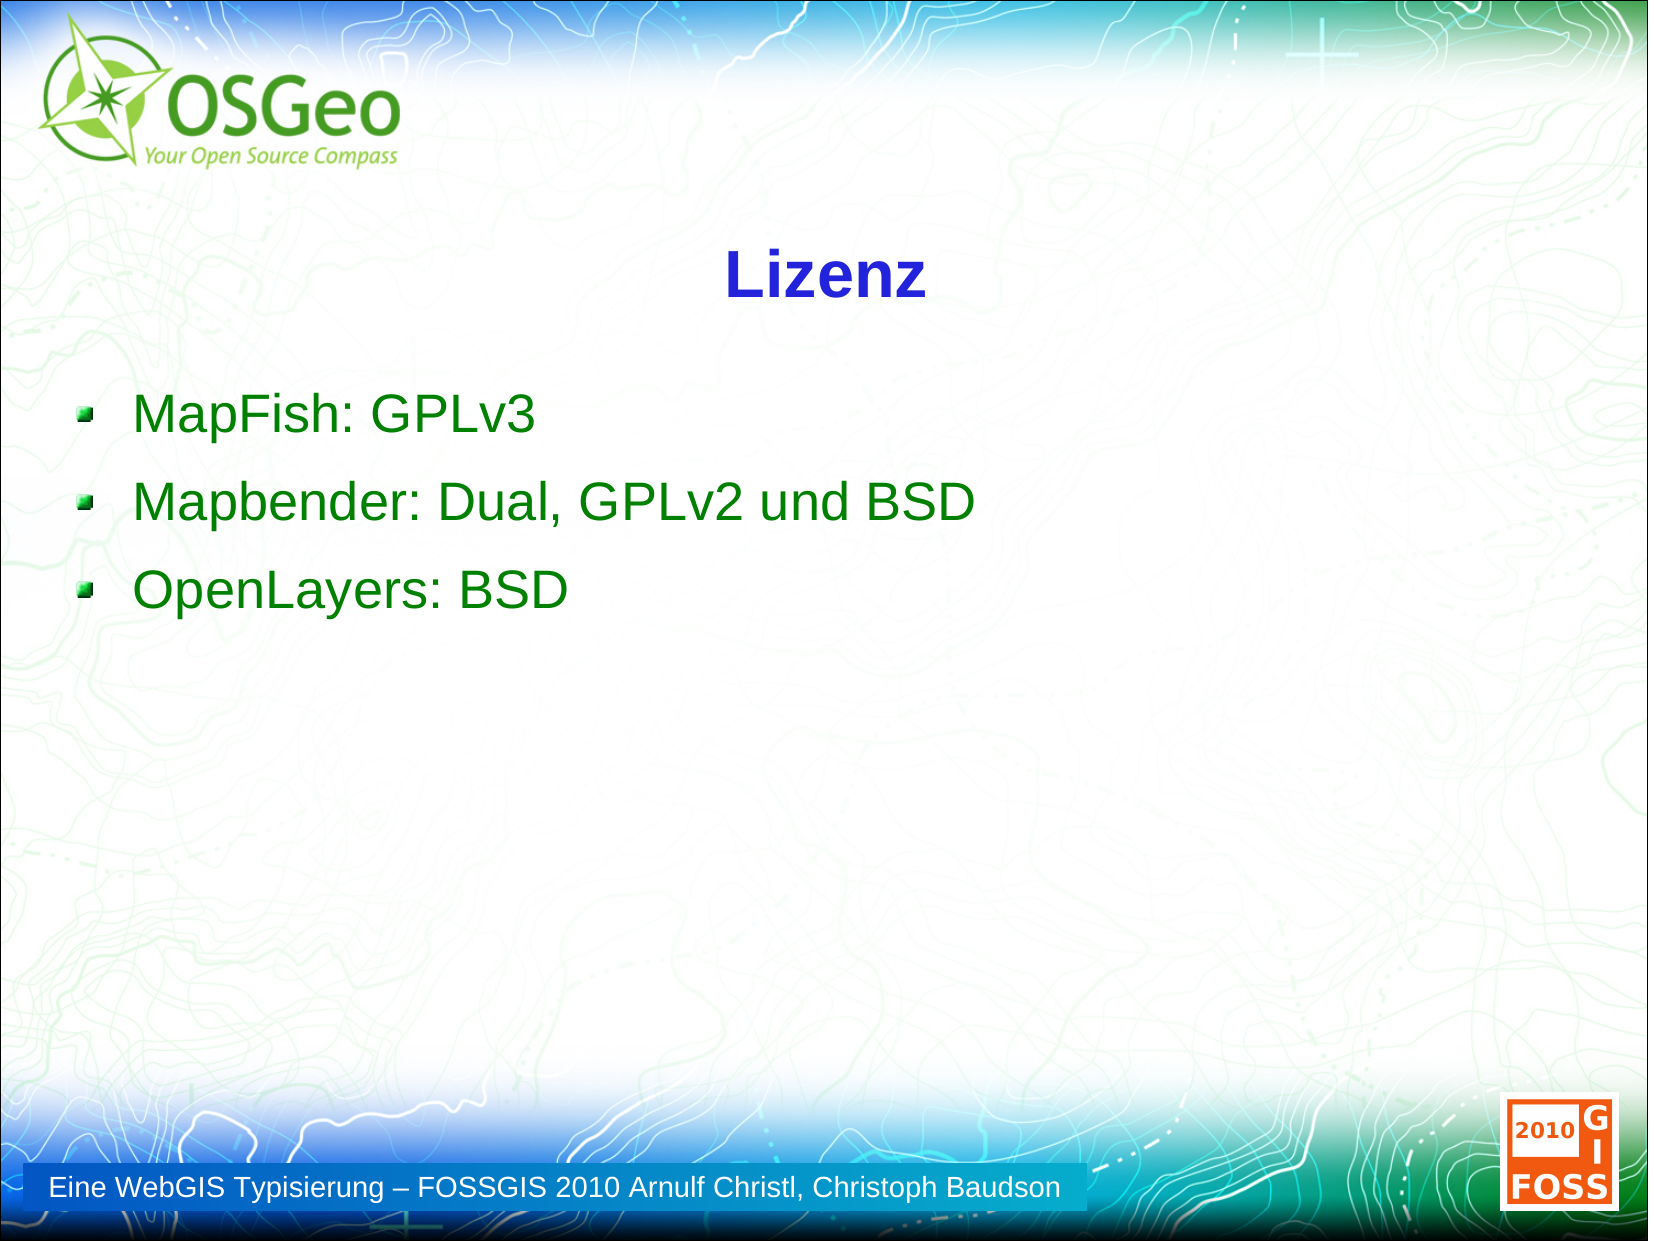

# Lizenz
MapFish: GPLv3
Mapbender: Dual, GPLv2 und BSD
OpenLayers: BSD